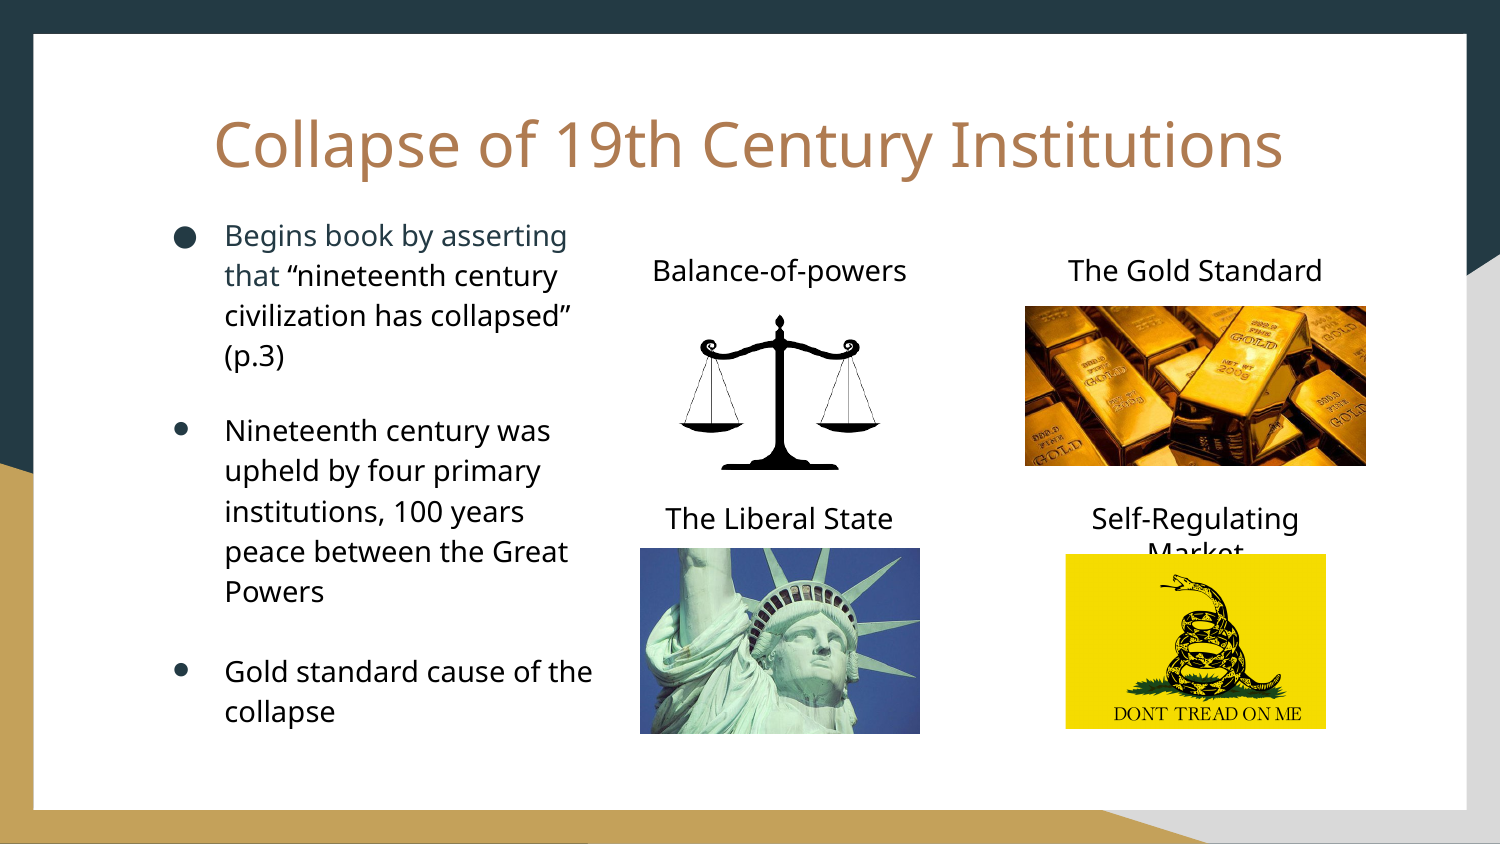

# Collapse of 19th Century Institutions
Begins book by asserting that “nineteenth century civilization has collapsed” (p.3)
Nineteenth century was upheld by four primary institutions, 100 years peace between the Great Powers
Gold standard cause of the collapse
Balance-of-powers
The Gold Standard
The Liberal State
Self-Regulating Market